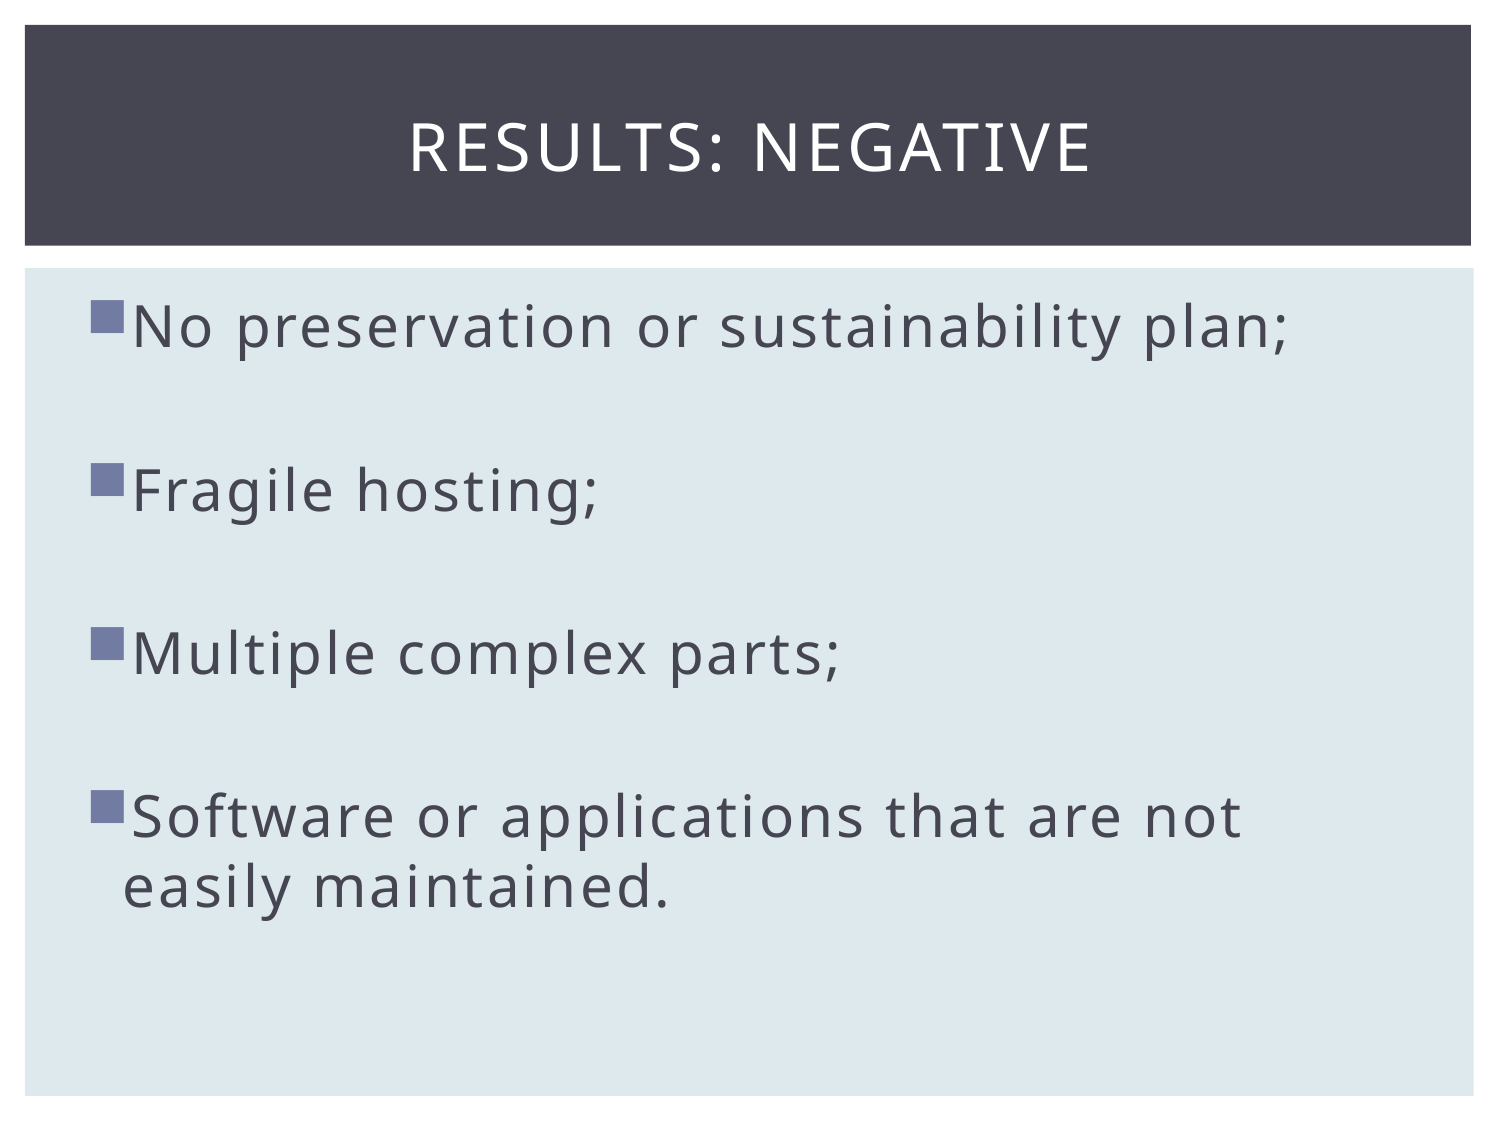

Results: Negative
# No preservation or sustainability plan;
Fragile hosting;
Multiple complex parts;
Software or applications that are not easily maintained.